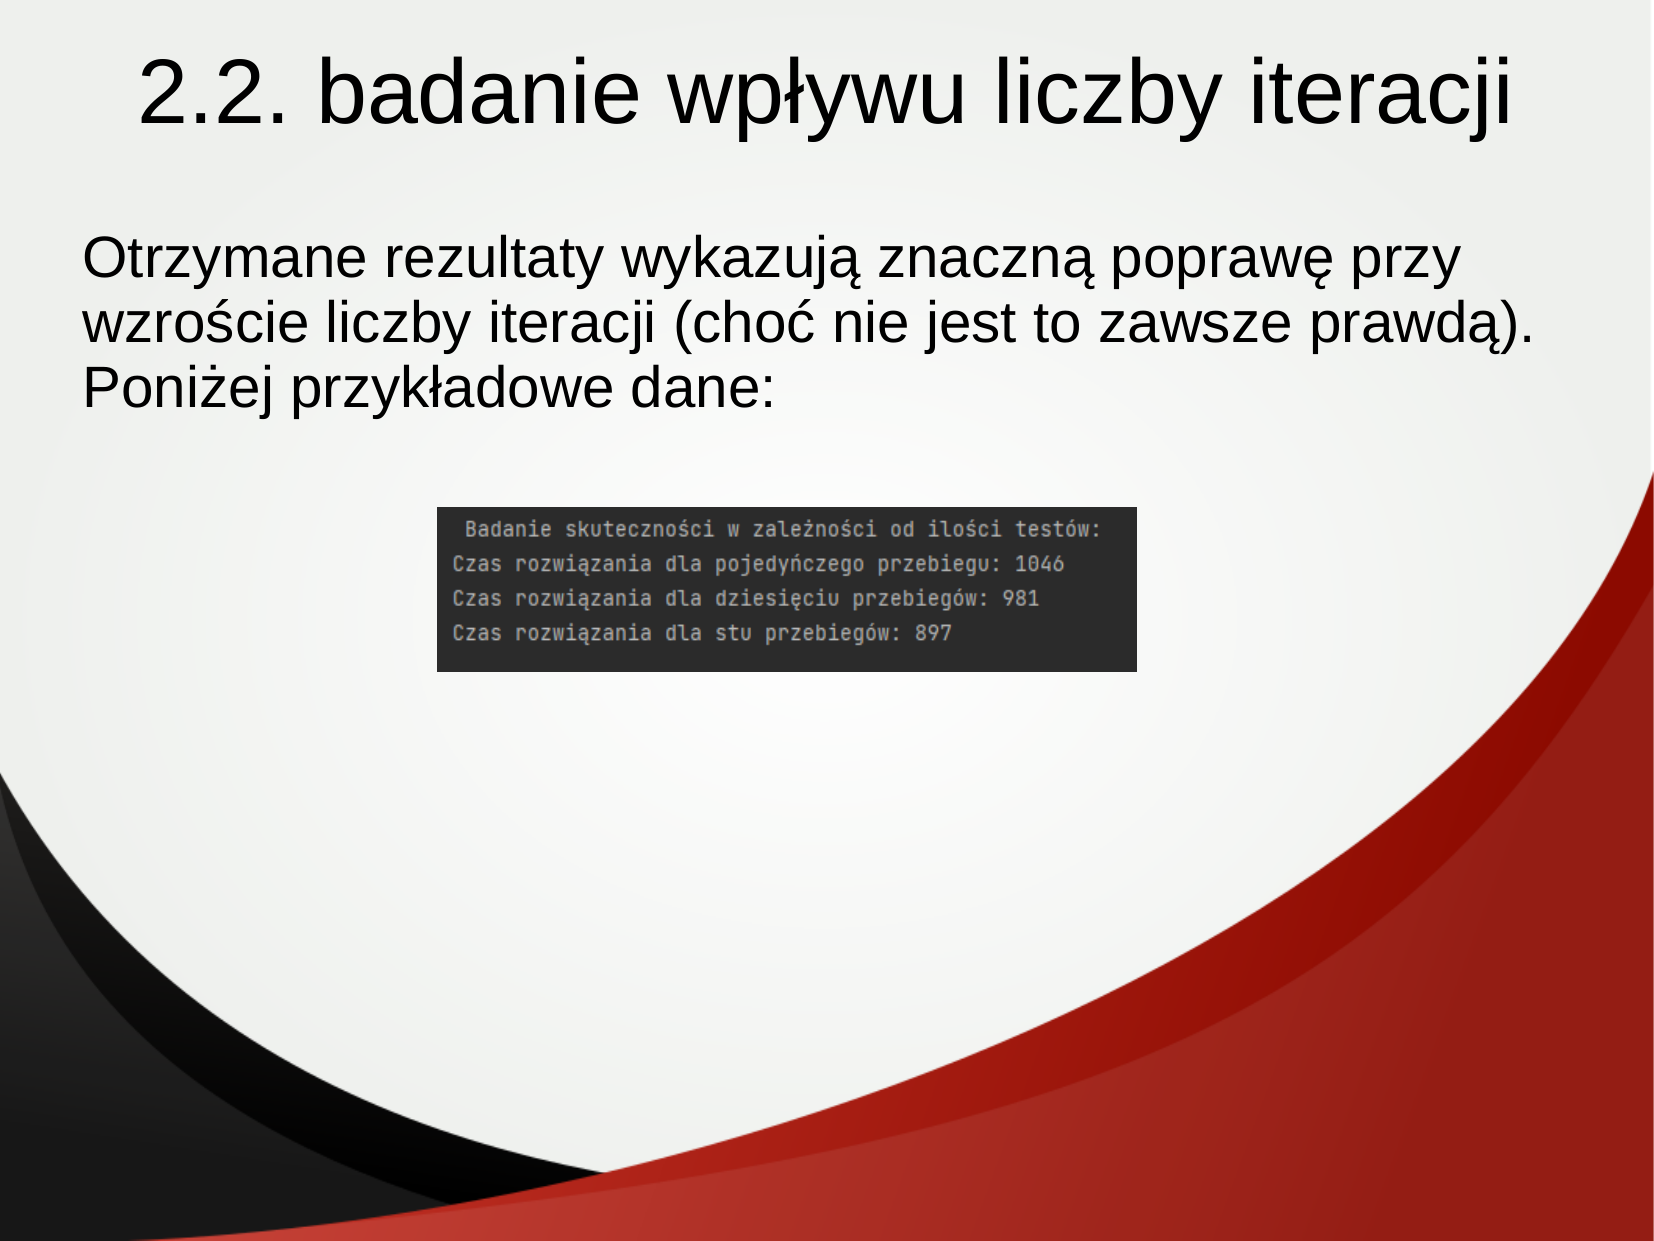

# 2.2. badanie wpływu liczby iteracji
Otrzymane rezultaty wykazują znaczną poprawę przy wzroście liczby iteracji (choć nie jest to zawsze prawdą). Poniżej przykładowe dane: